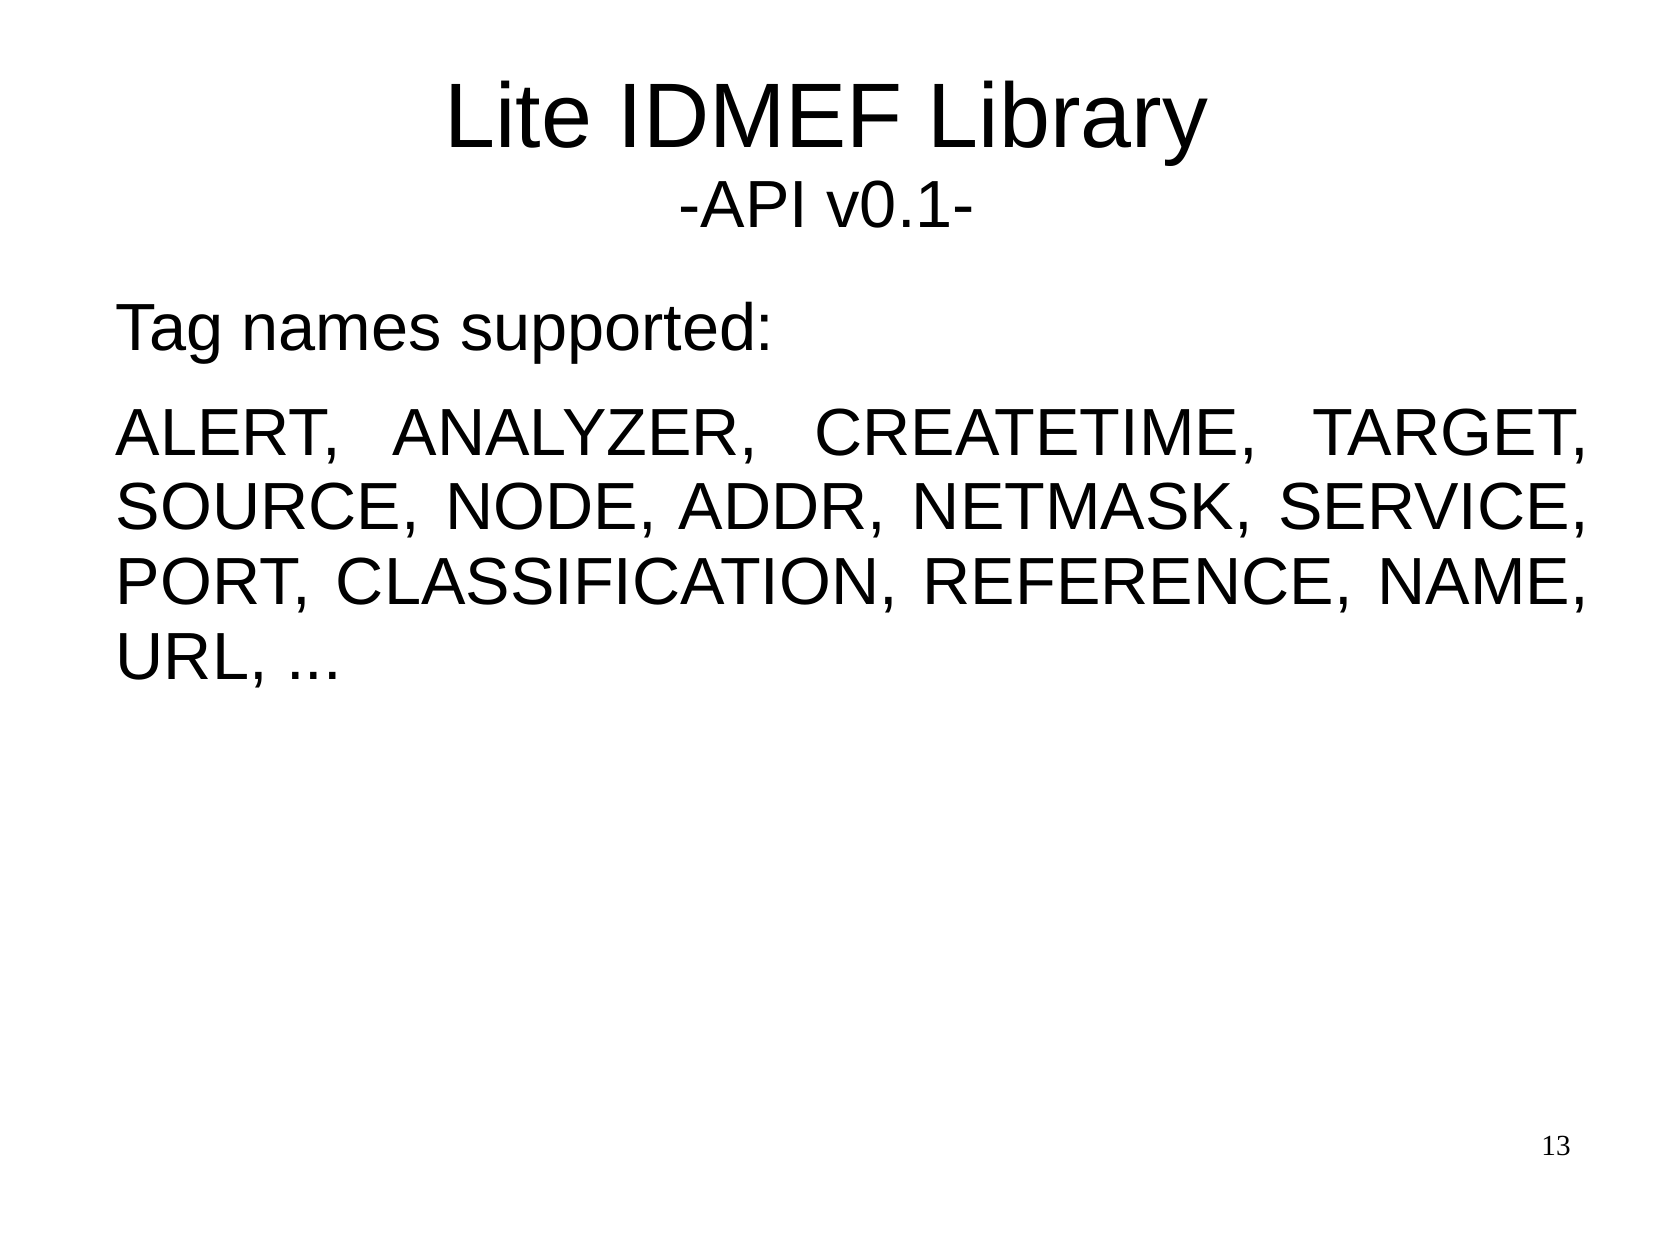

# Lite IDMEF Library -API v0.1-
Tag names supported:
ALERT, ANALYZER, CREATETIME, TARGET, SOURCE, NODE, ADDR, NETMASK, SERVICE, PORT, CLASSIFICATION, REFERENCE, NAME, URL, ...
13